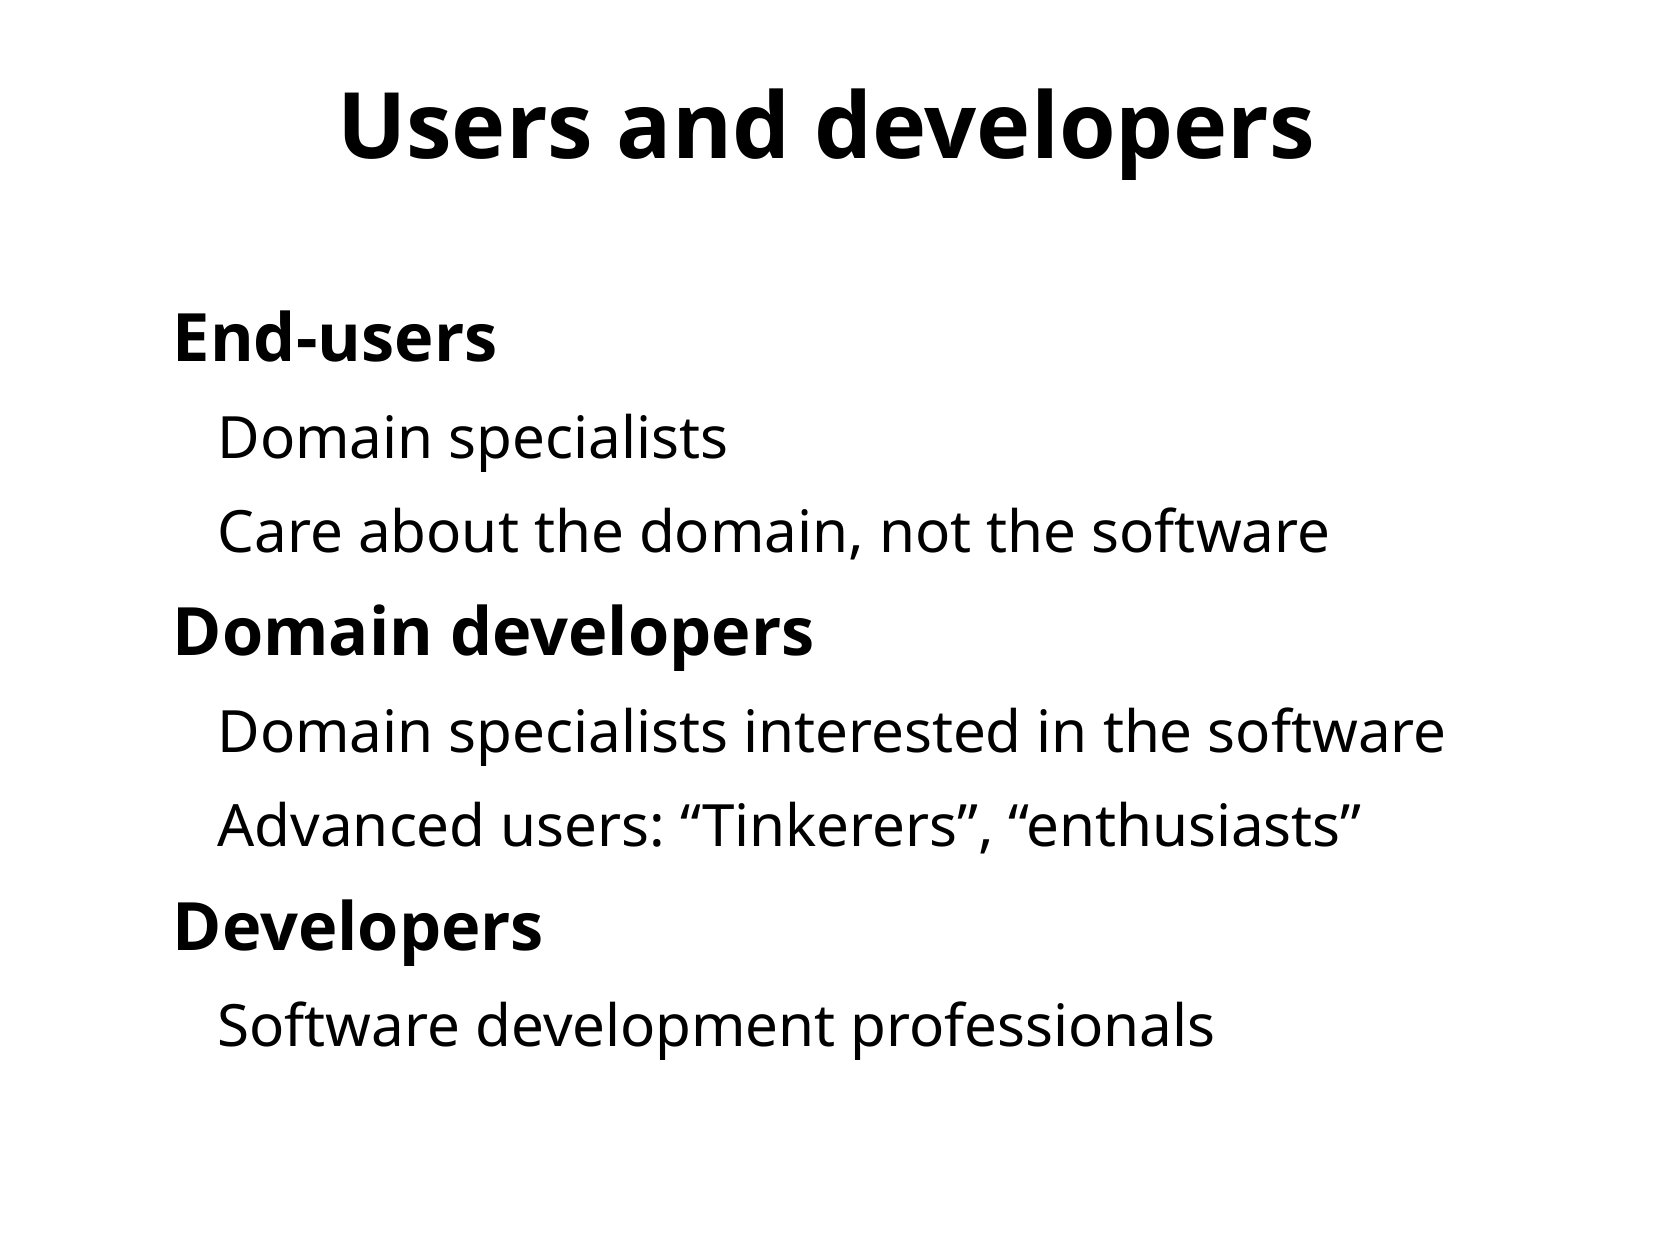

# Users and developers
End-users
Domain specialists
Care about the domain, not the software
Domain developers
Domain specialists interested in the software
Advanced users: “Tinkerers”, “enthusiasts”
Developers
Software development professionals